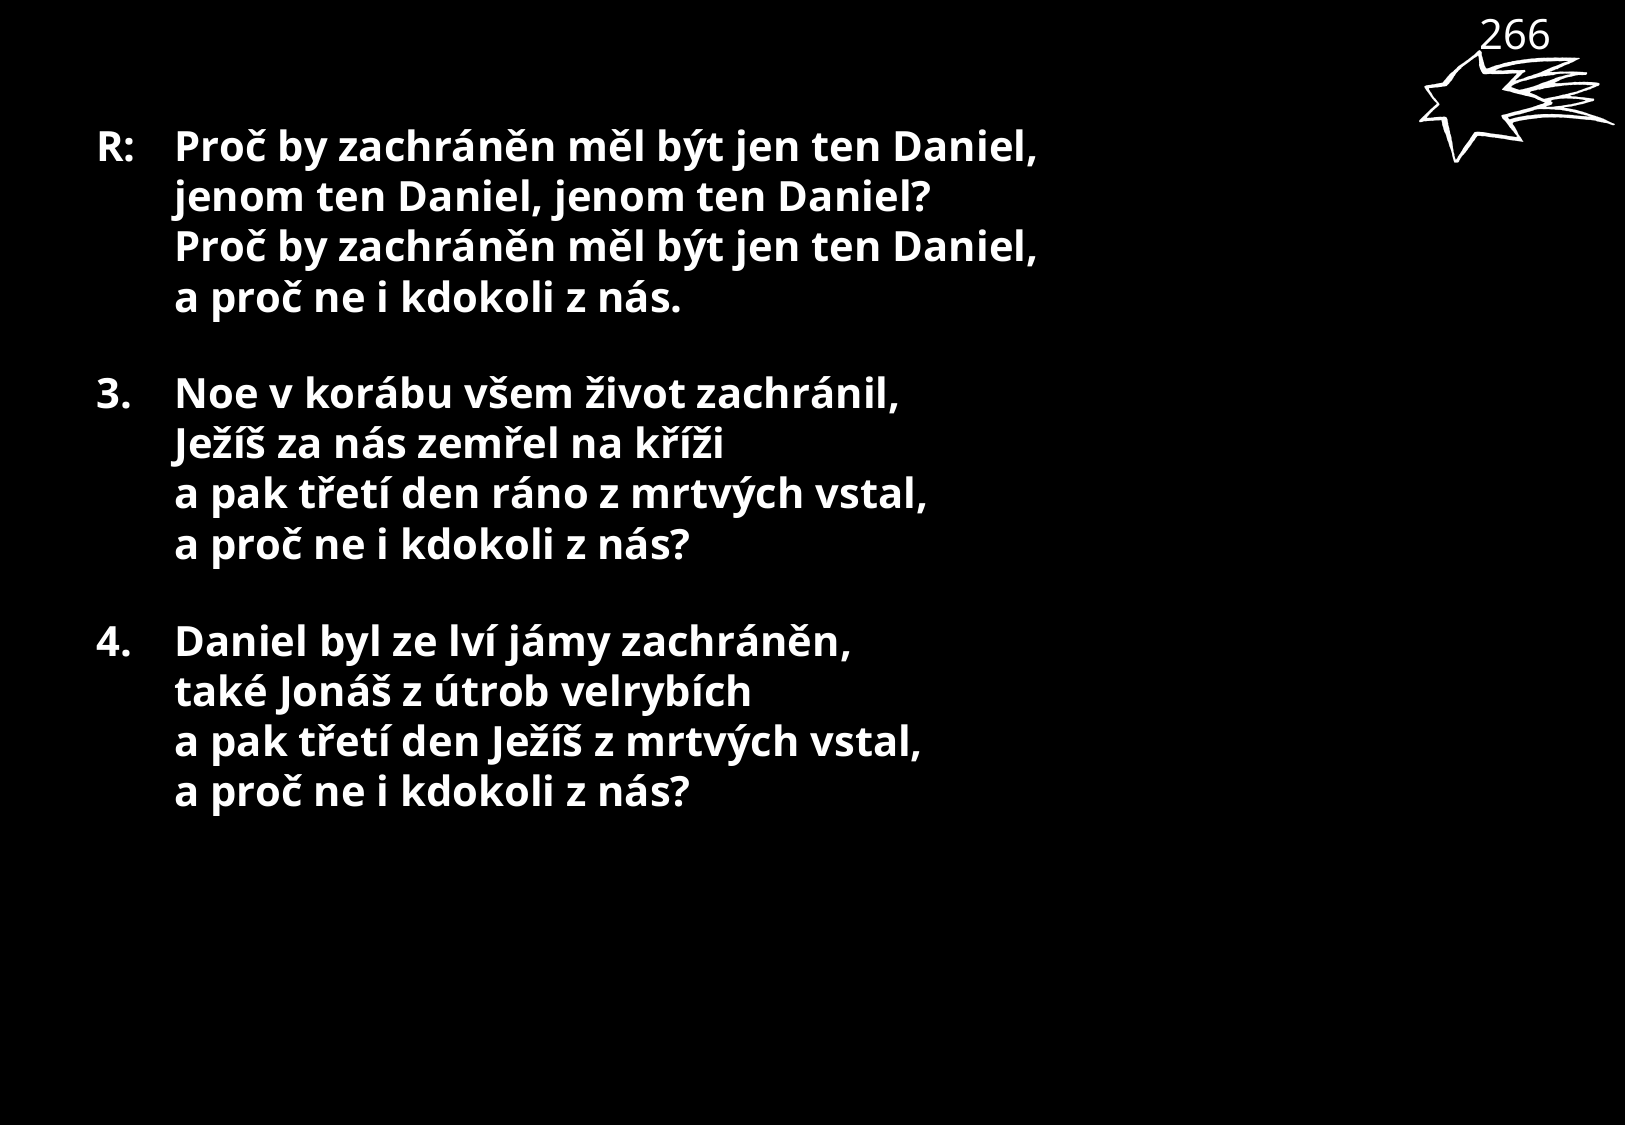

266
# R: 	Proč by zachráněn měl být jen ten Daniel, jenom ten Daniel, jenom ten Daniel? Proč by zachráněn měl být jen ten Daniel, a proč ne i kdokoli z nás.
3.	Noe v korábu všem život zachránil,
Ježíš za nás zemřel na kříži
a pak třetí den ráno z mrtvých vstal,
a proč ne i kdokoli z nás?
4. 	Daniel byl ze lví jámy zachráněn,
také Jonáš z útrob velrybích
a pak třetí den Ježíš z mrtvých vstal,
a proč ne i kdokoli z nás?